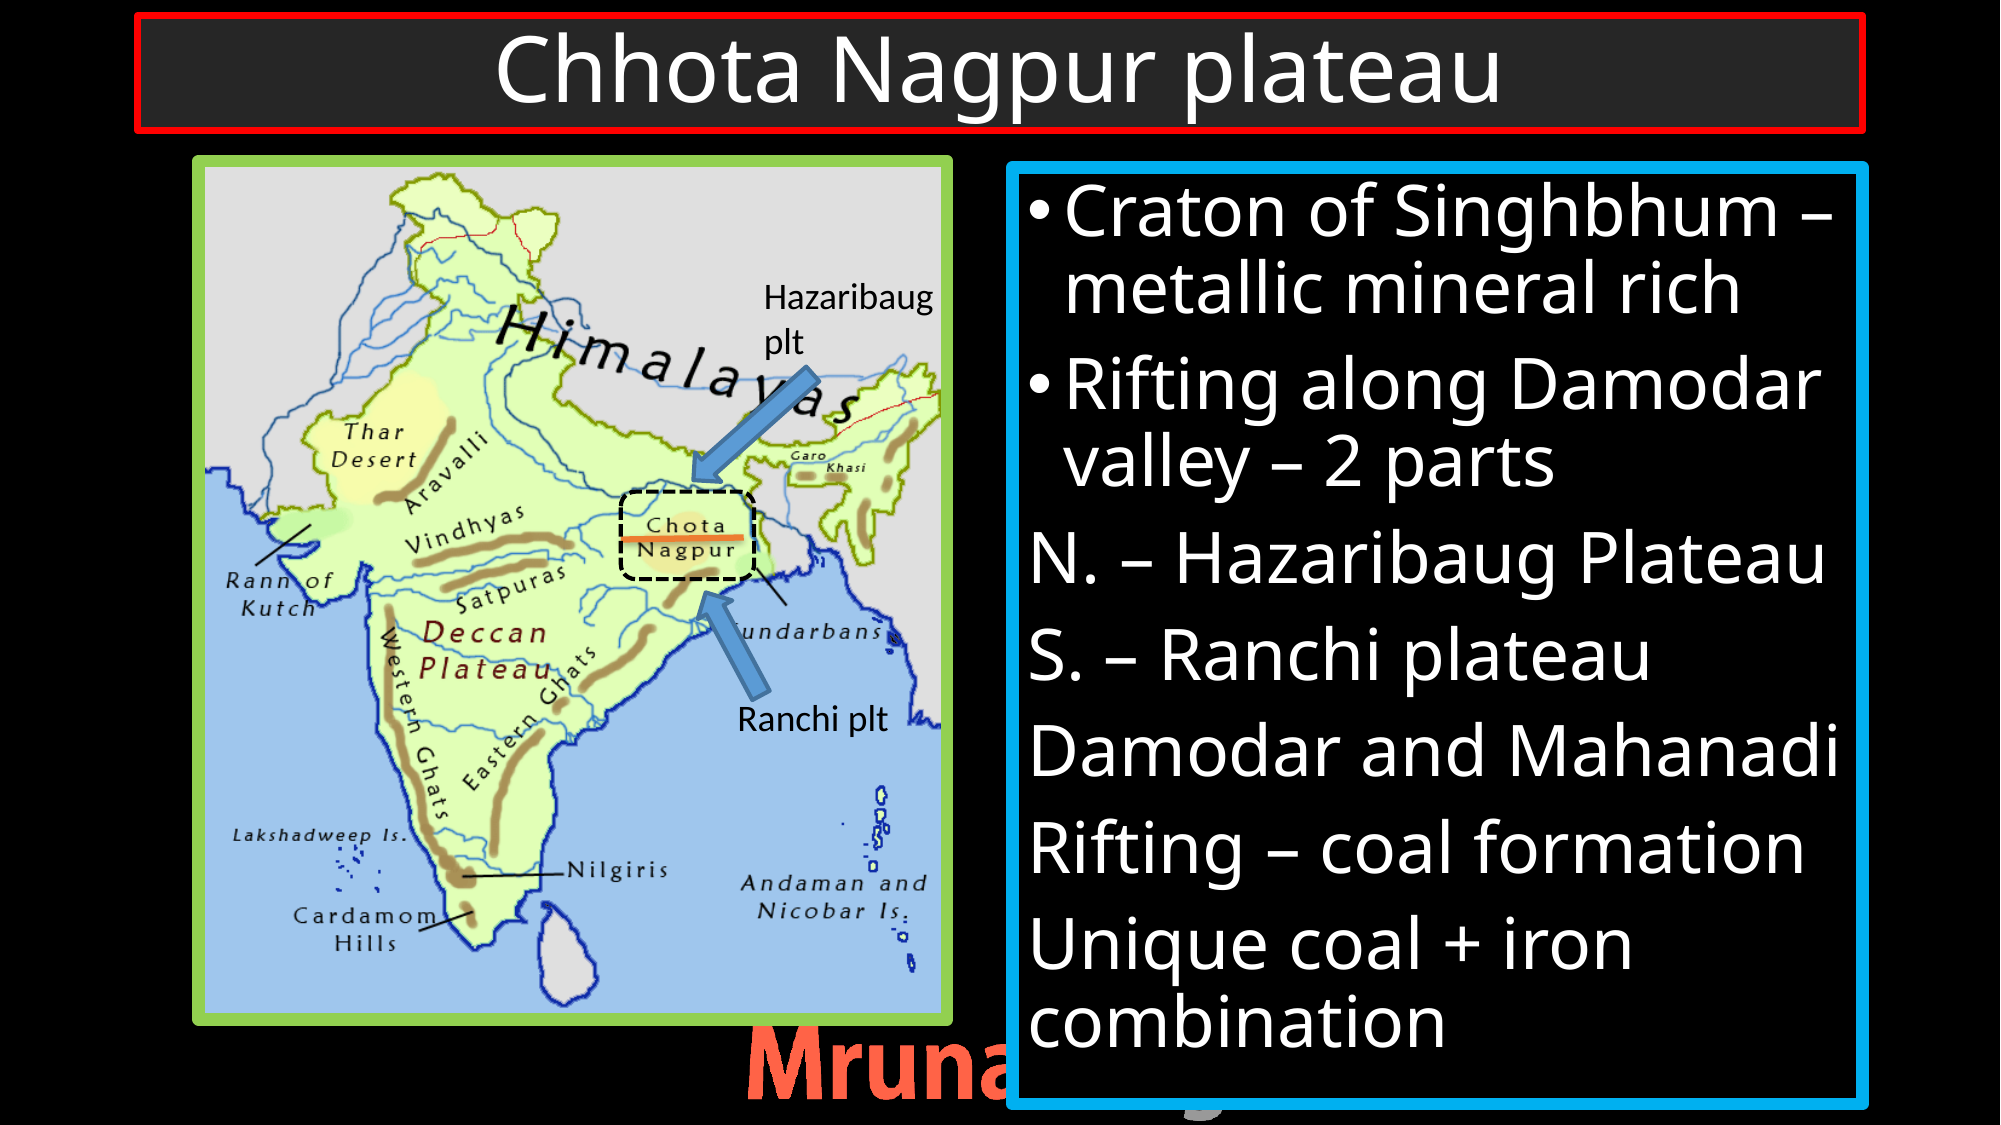

Chhota Nagpur plateau
# Craton of Singhbhum – metallic mineral rich
Rifting along Damodar valley – 2 parts
N. – Hazaribaug Plateau
S. – Ranchi plateau
Damodar and Mahanadi
Rifting – coal formation
Unique coal + iron combination
Hazaribaug plt
Ranchi plt